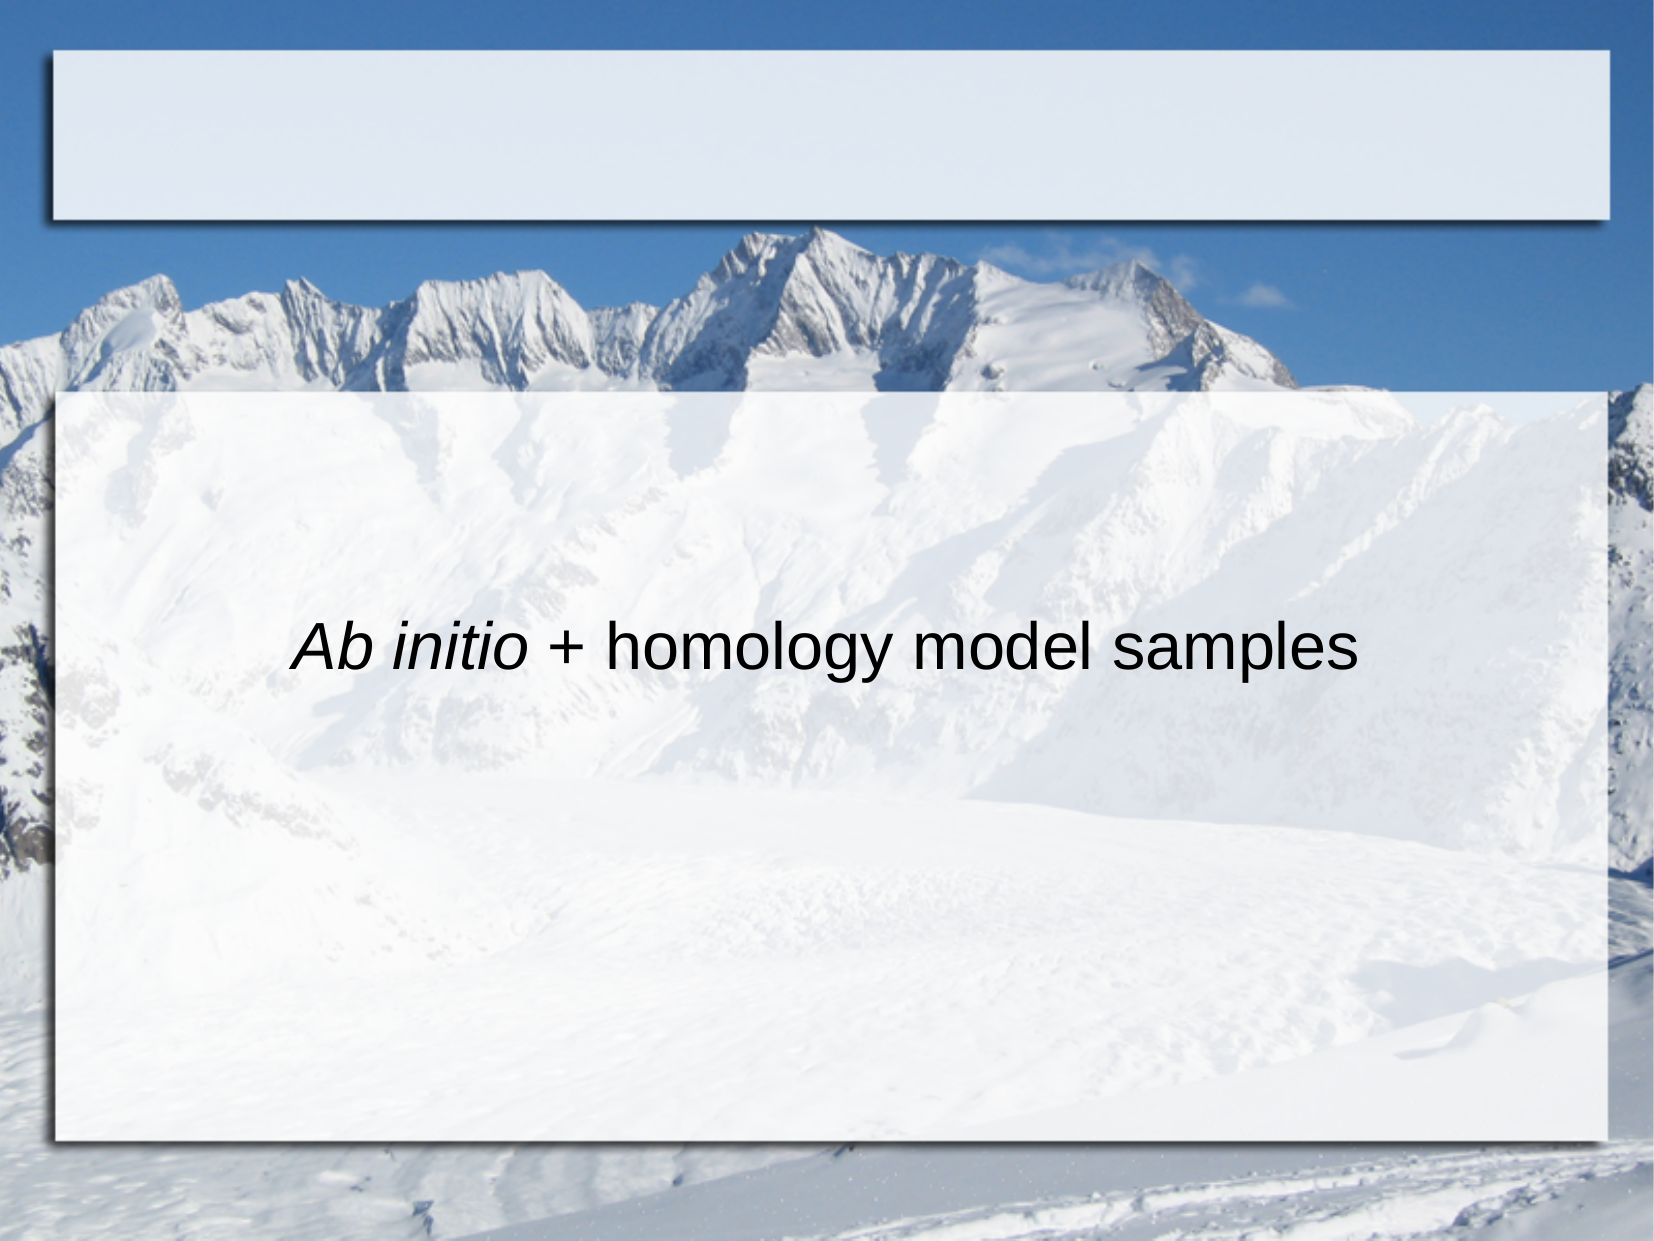

# Ab initio + homology model samples